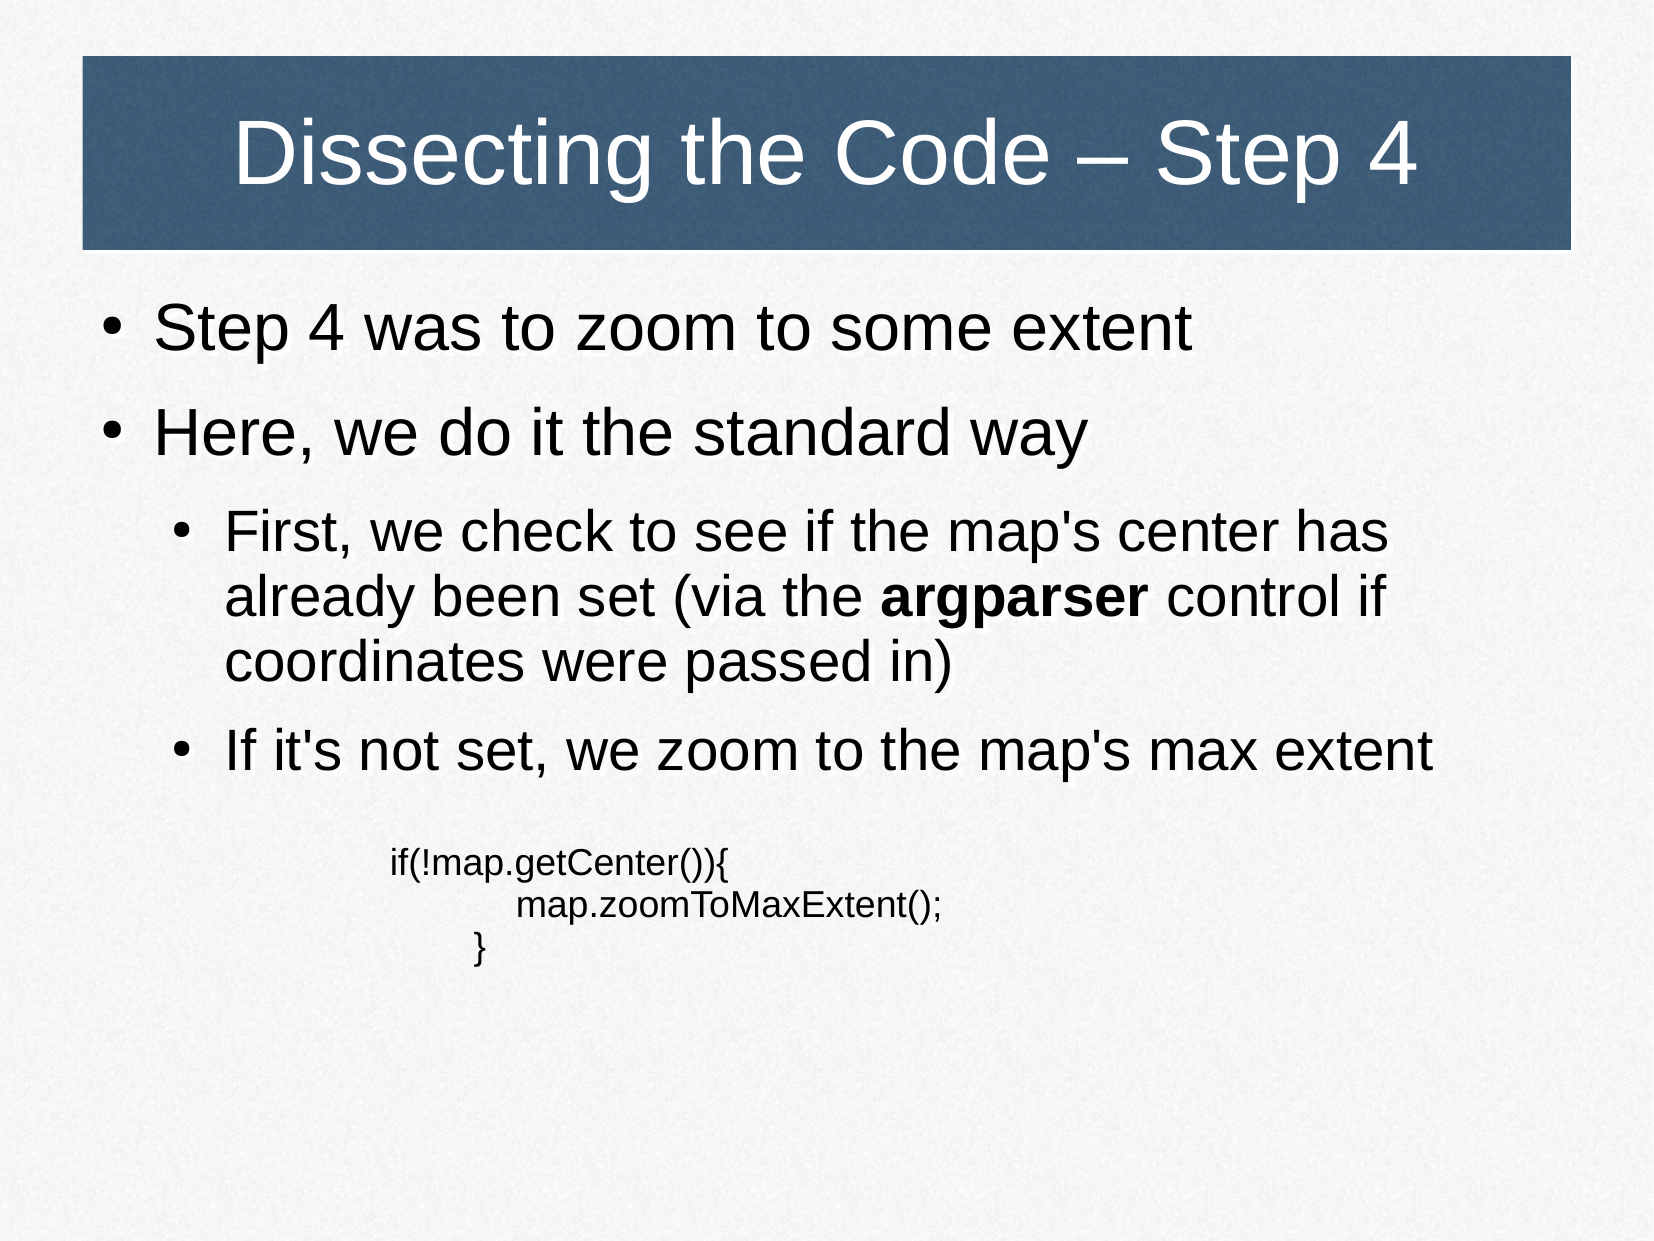

# Dissecting the Code – Step 4
Step 4 was to zoom to some extent
Here, we do it the standard way
First, we check to see if the map's center has already been set (via the argparser control if coordinates were passed in)
If it's not set, we zoom to the map's max extent
if(!map.getCenter()){
 map.zoomToMaxExtent();
 }